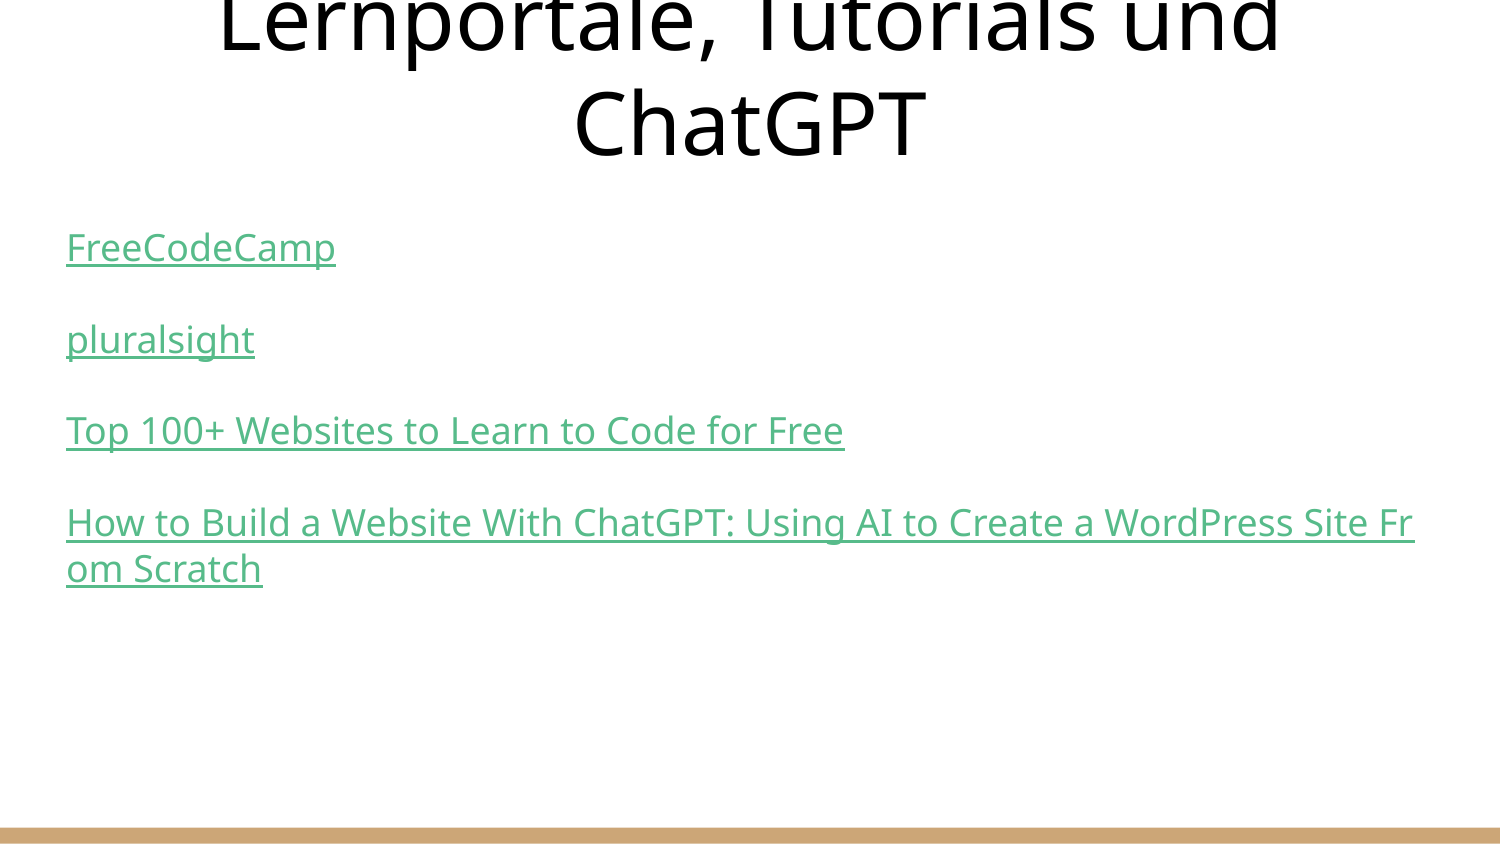

# Lernportale, Tutorials und ChatGPT
FreeCodeCamp
pluralsight
Top 100+ Websites to Learn to Code for Free
How to Build a Website With ChatGPT: Using AI to Create a WordPress Site From Scratch